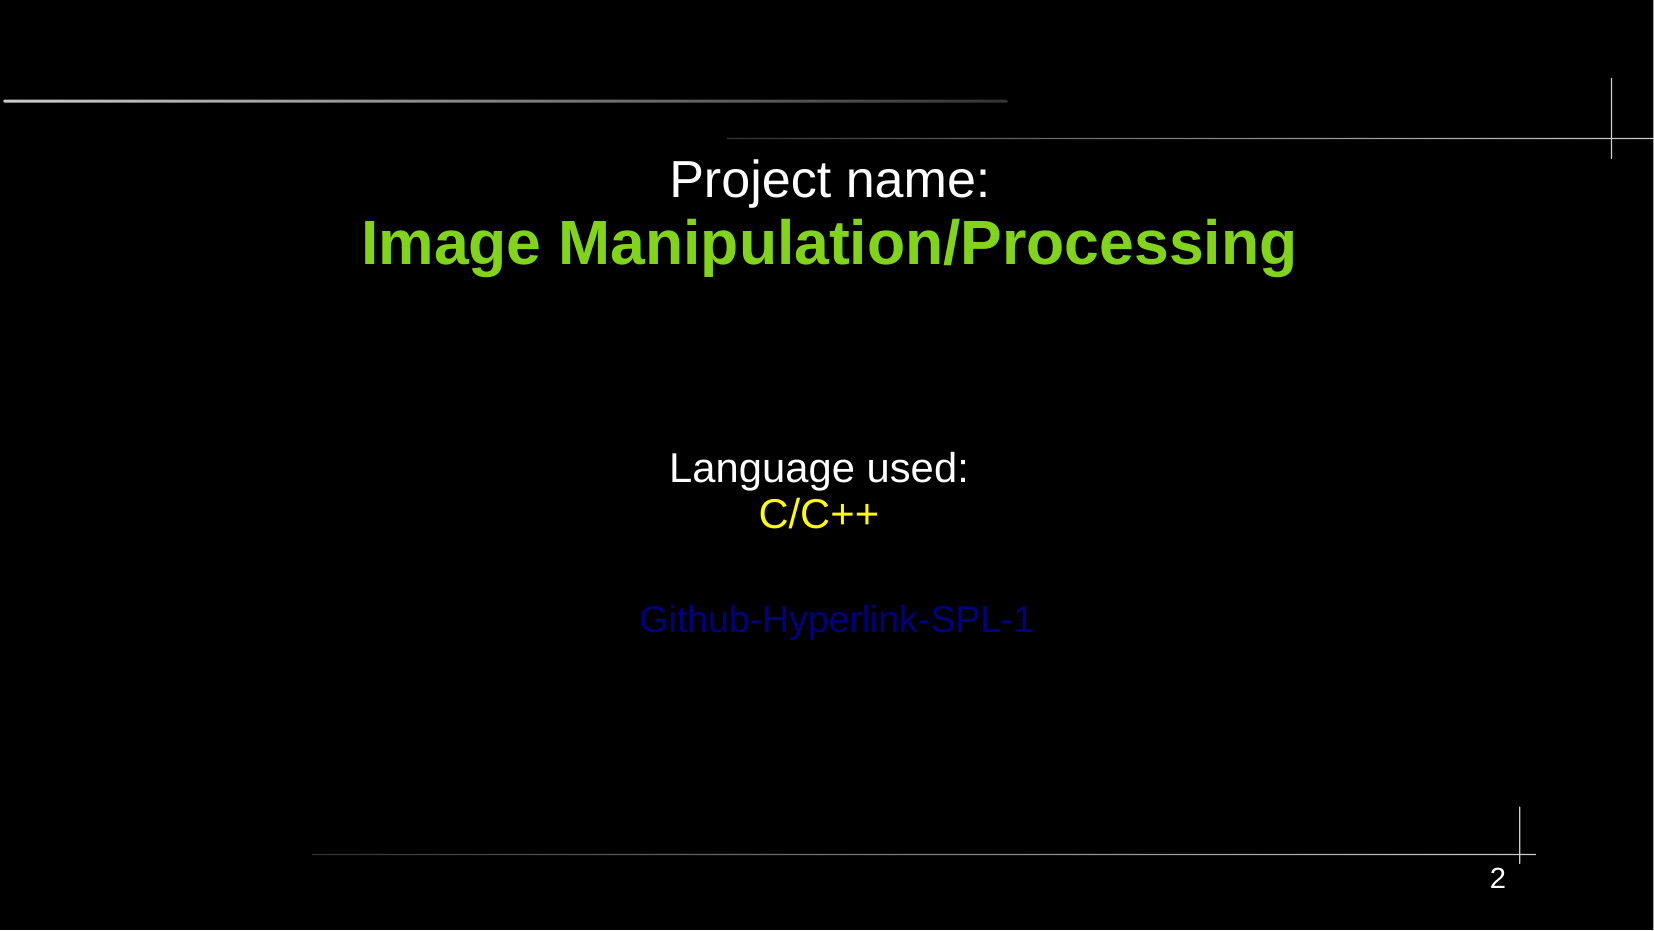

# Project name: Image Manipulation/Processing
Language used:
C/C++
Github-Hyperlink-SPL-1
2